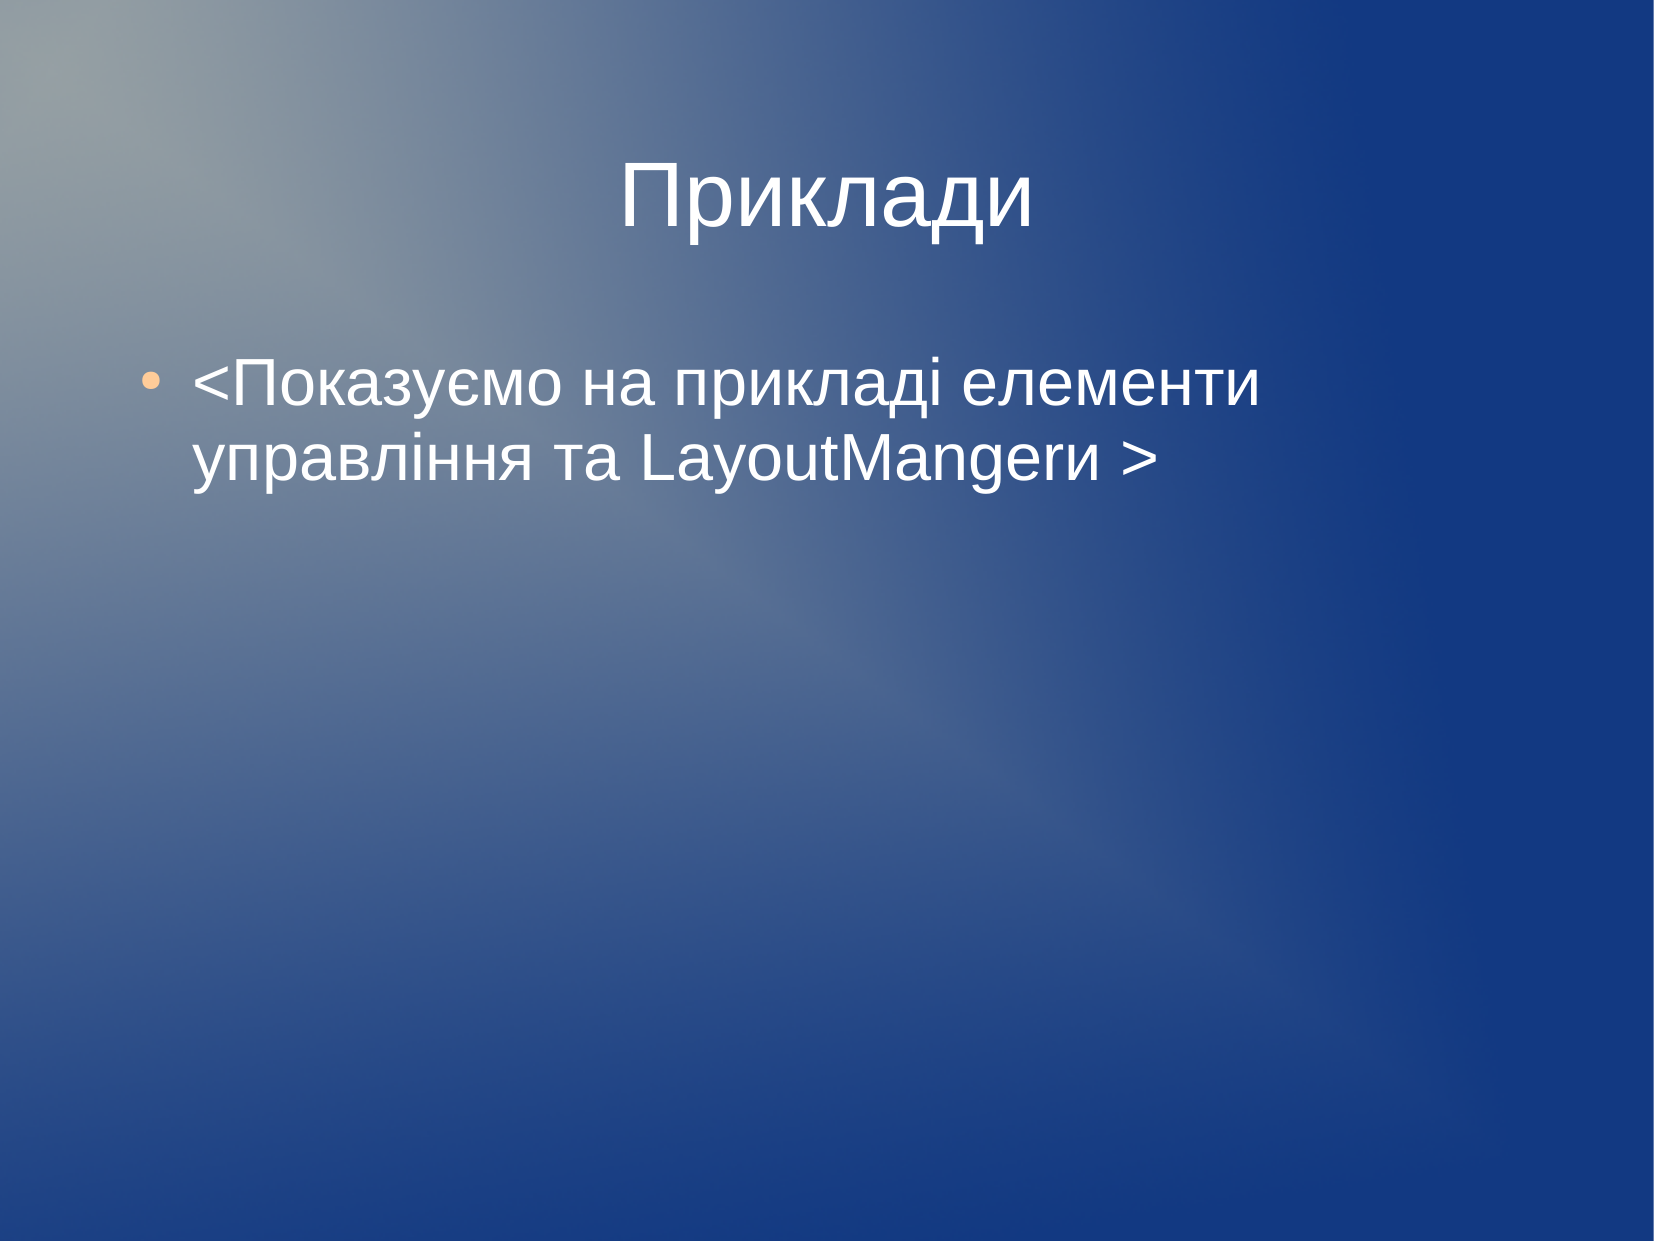

# Приклади
<Показуємо на прикладі елементи управління та LayoutMangerи >